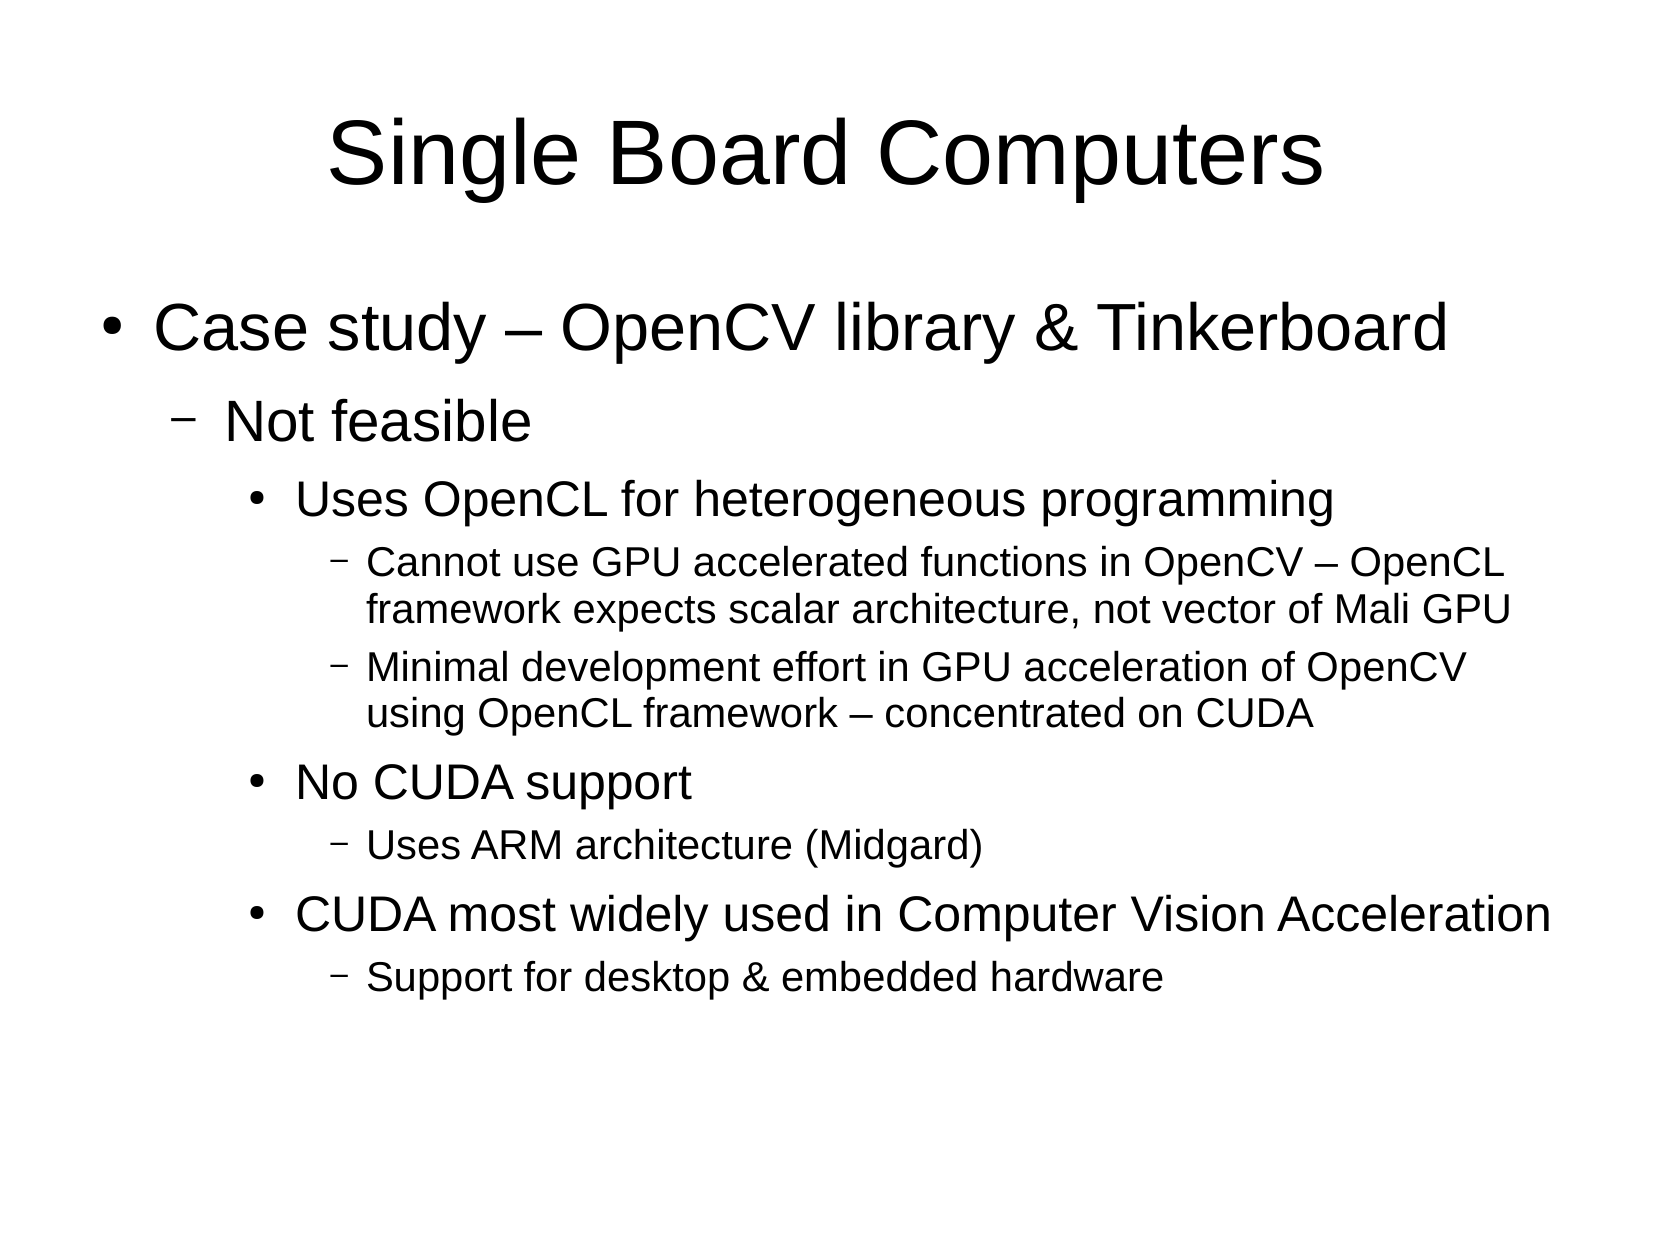

# Single Board Computers
Case study – OpenCV library & Tinkerboard
Not feasible
Uses OpenCL for heterogeneous programming
Cannot use GPU accelerated functions in OpenCV – OpenCL framework expects scalar architecture, not vector of Mali GPU
Minimal development effort in GPU acceleration of OpenCV using OpenCL framework – concentrated on CUDA
No CUDA support
Uses ARM architecture (Midgard)
CUDA most widely used in Computer Vision Acceleration
Support for desktop & embedded hardware